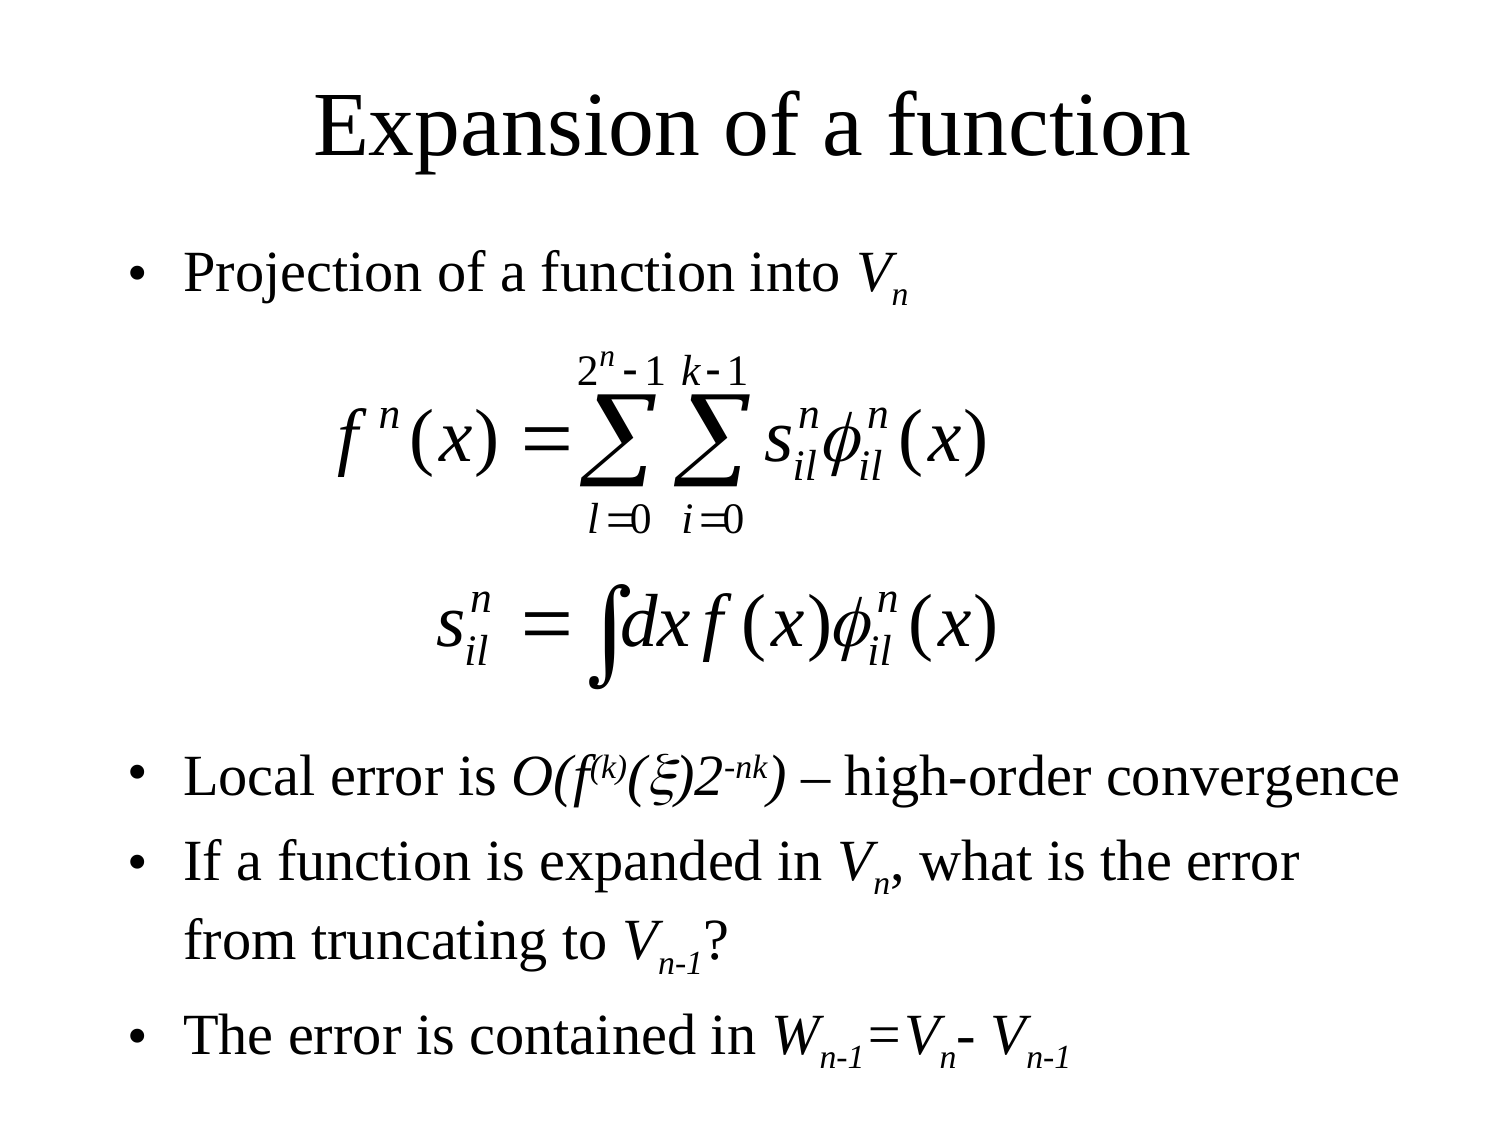

# Expansion of a function
Projection of a function into Vn
Local error is O(f(k)()2-nk) – high-order convergence
If a function is expanded in Vn, what is the error from truncating to Vn-1?
The error is contained in Wn-1=Vn- Vn-1